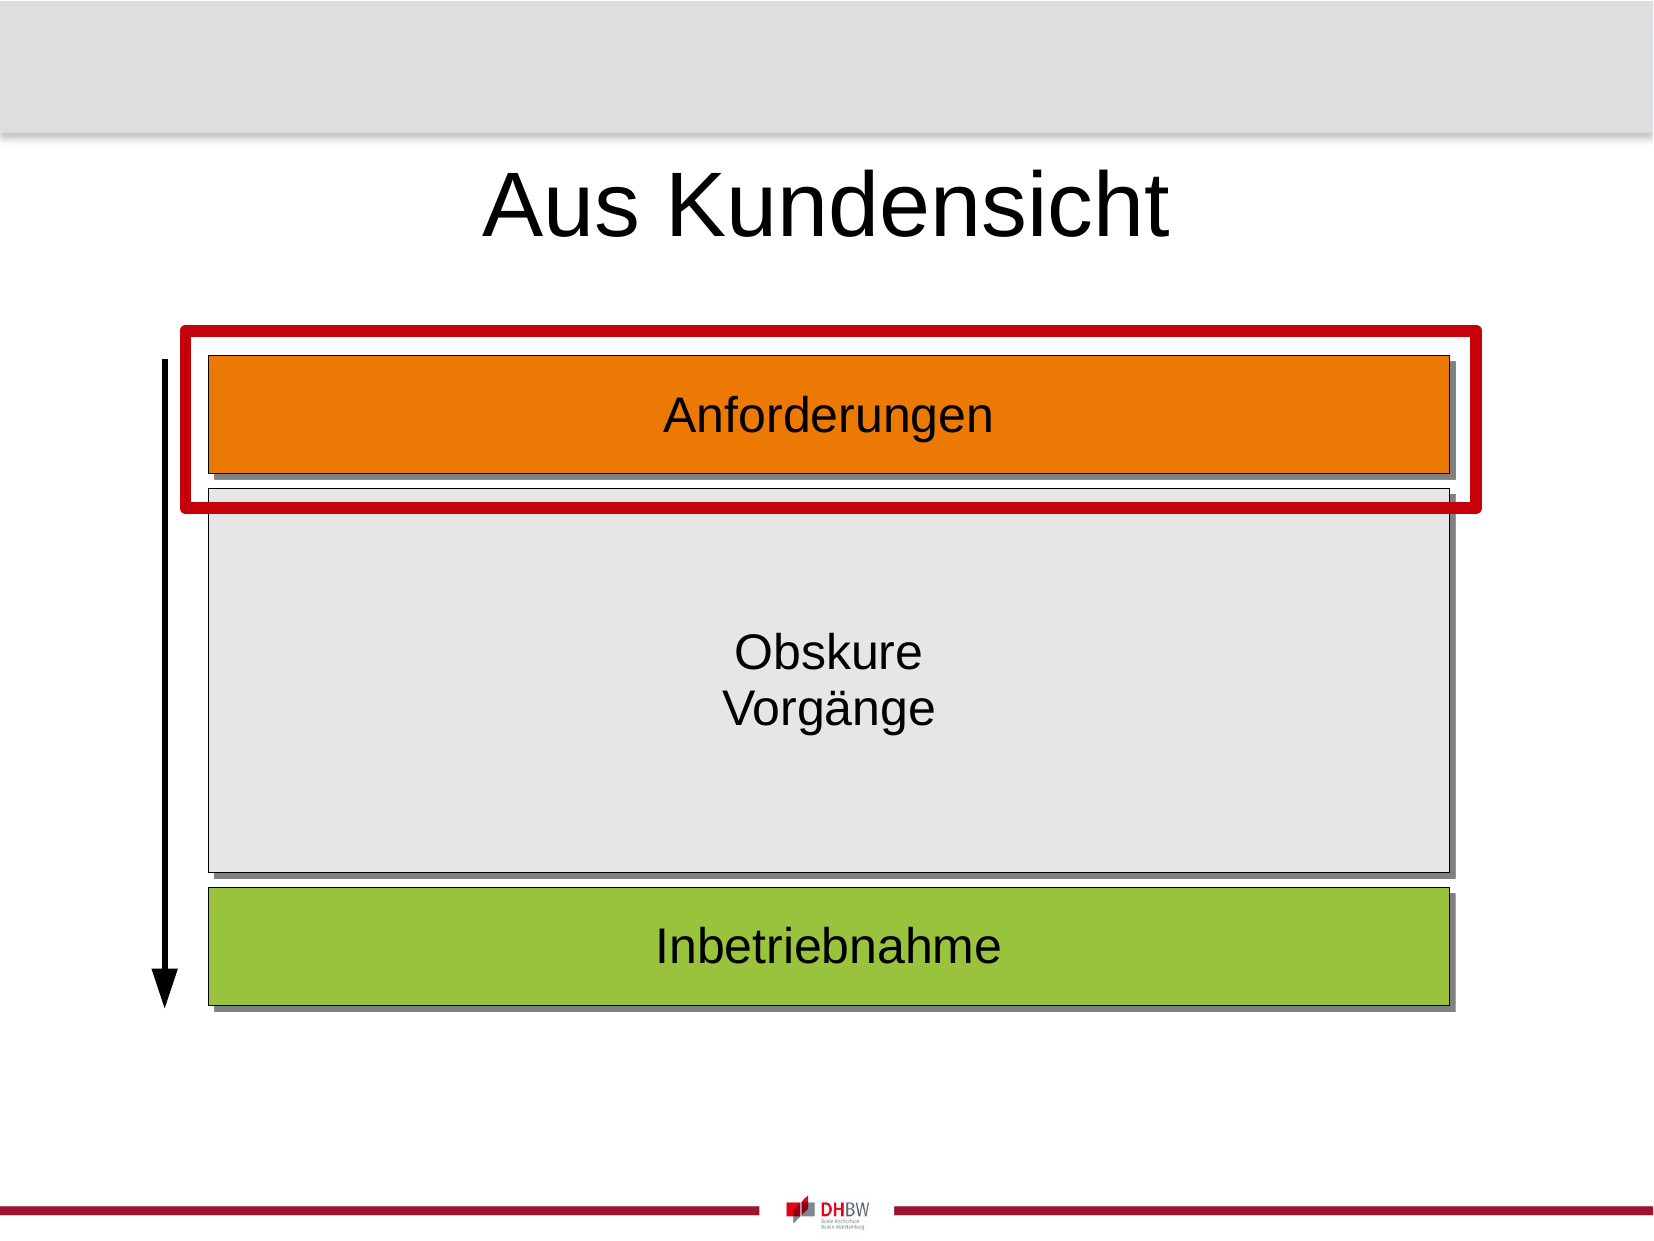

# Aus Kundensicht
Anforderungen
Obskure
Vorgänge
Inbetriebnahme